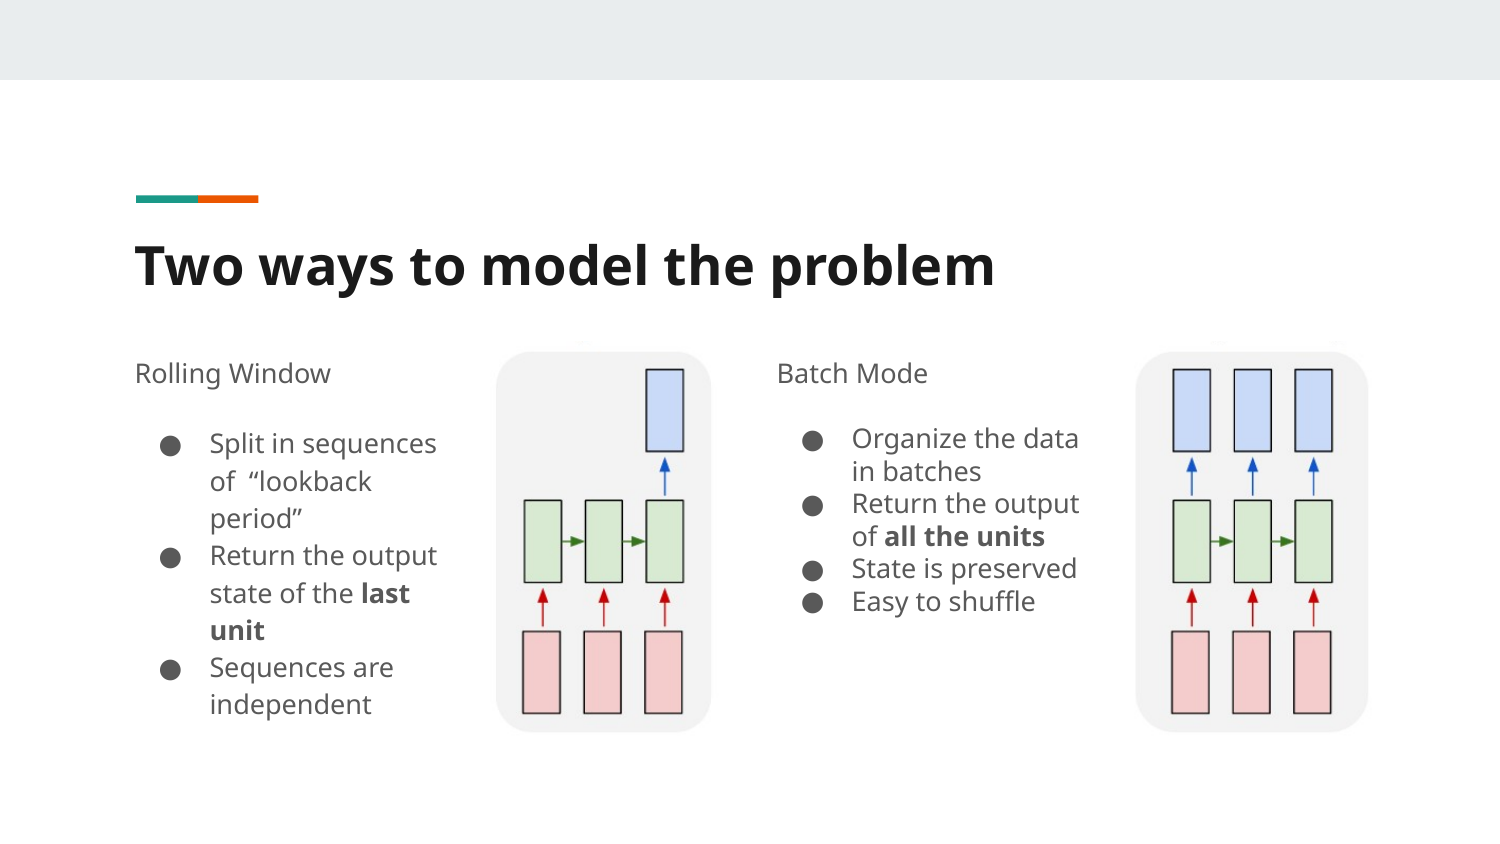

# Two ways to model the problem
Rolling Window
Split in sequences of “lookback period”
Return the output state of the last unit
Sequences are independent
Batch Mode
Organize the data in batches
Return the output of all the units
State is preserved
Easy to shuffle